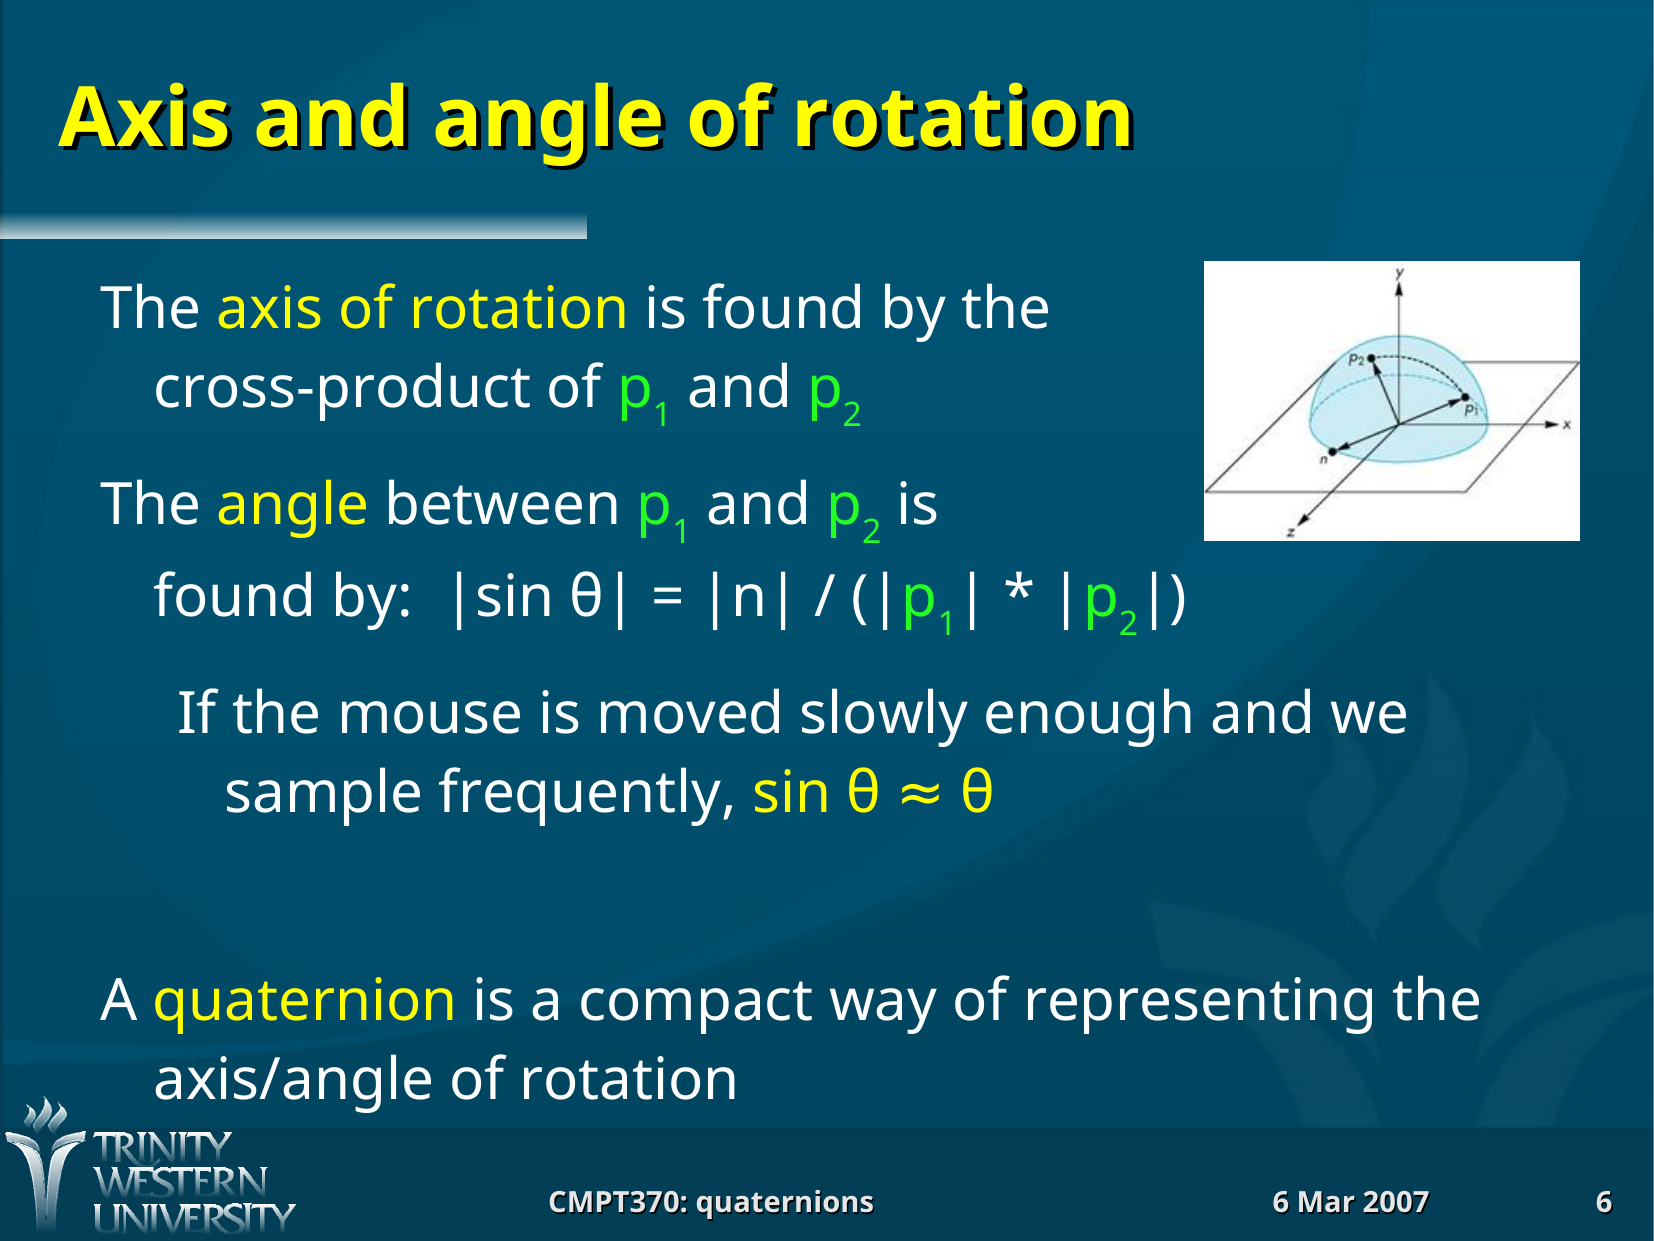

# Axis and angle of rotation
The axis of rotation is found by the
cross-product of p1 and p2
The angle between p1 and p2 is
found by: |sin θ| = |n| / (|p1| * |p2|)
If the mouse is moved slowly enough and we sample frequently, sin θ ≈ θ
A quaternion is a compact way of representing the axis/angle of rotation
CMPT370: quaternions
6 Mar 2007
6